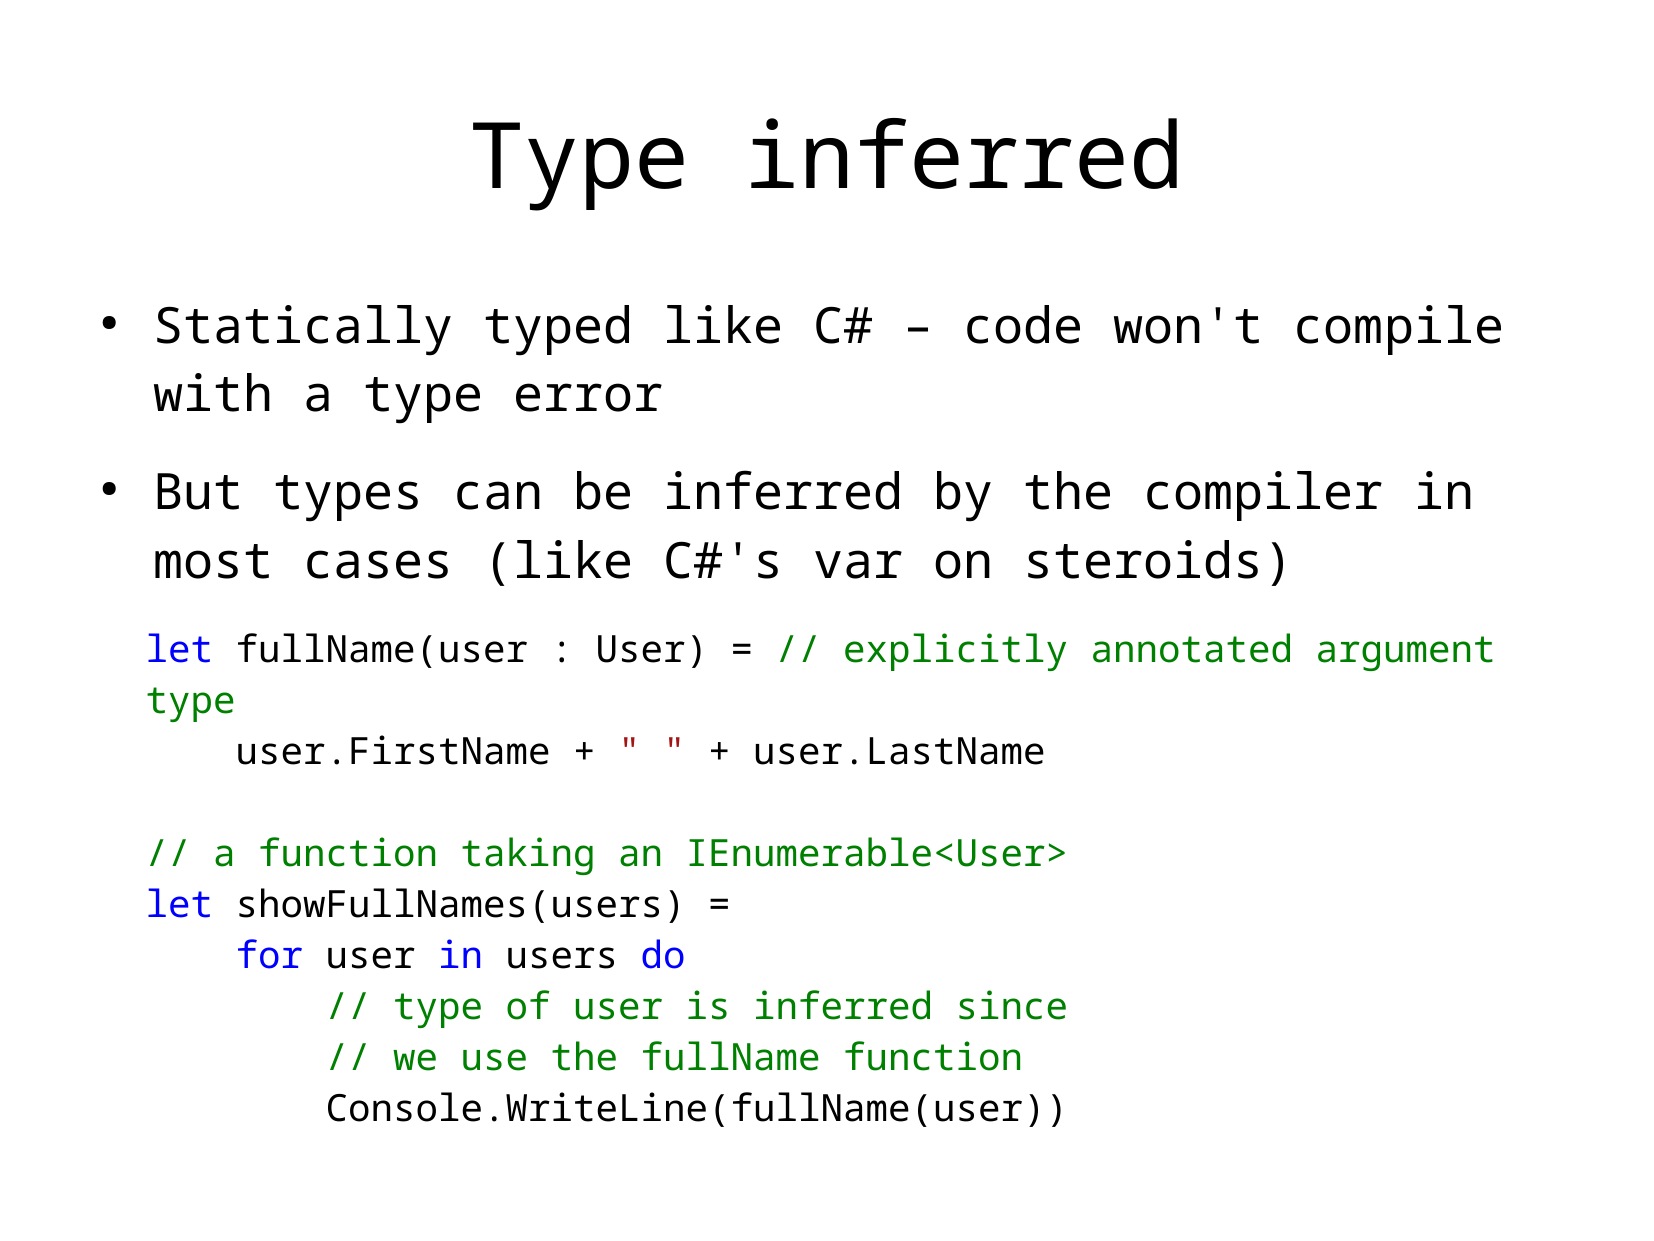

# Type inferred
Statically typed like C# – code won't compile with a type error
But types can be inferred by the compiler in most cases (like C#'s var on steroids)
let fullName(user : User) = // explicitly annotated argument type
 user.FirstName + " " + user.LastName
// a function taking an IEnumerable<User>
let showFullNames(users) =
 for user in users do
 // type of user is inferred since
 // we use the fullName function
 Console.WriteLine(fullName(user))